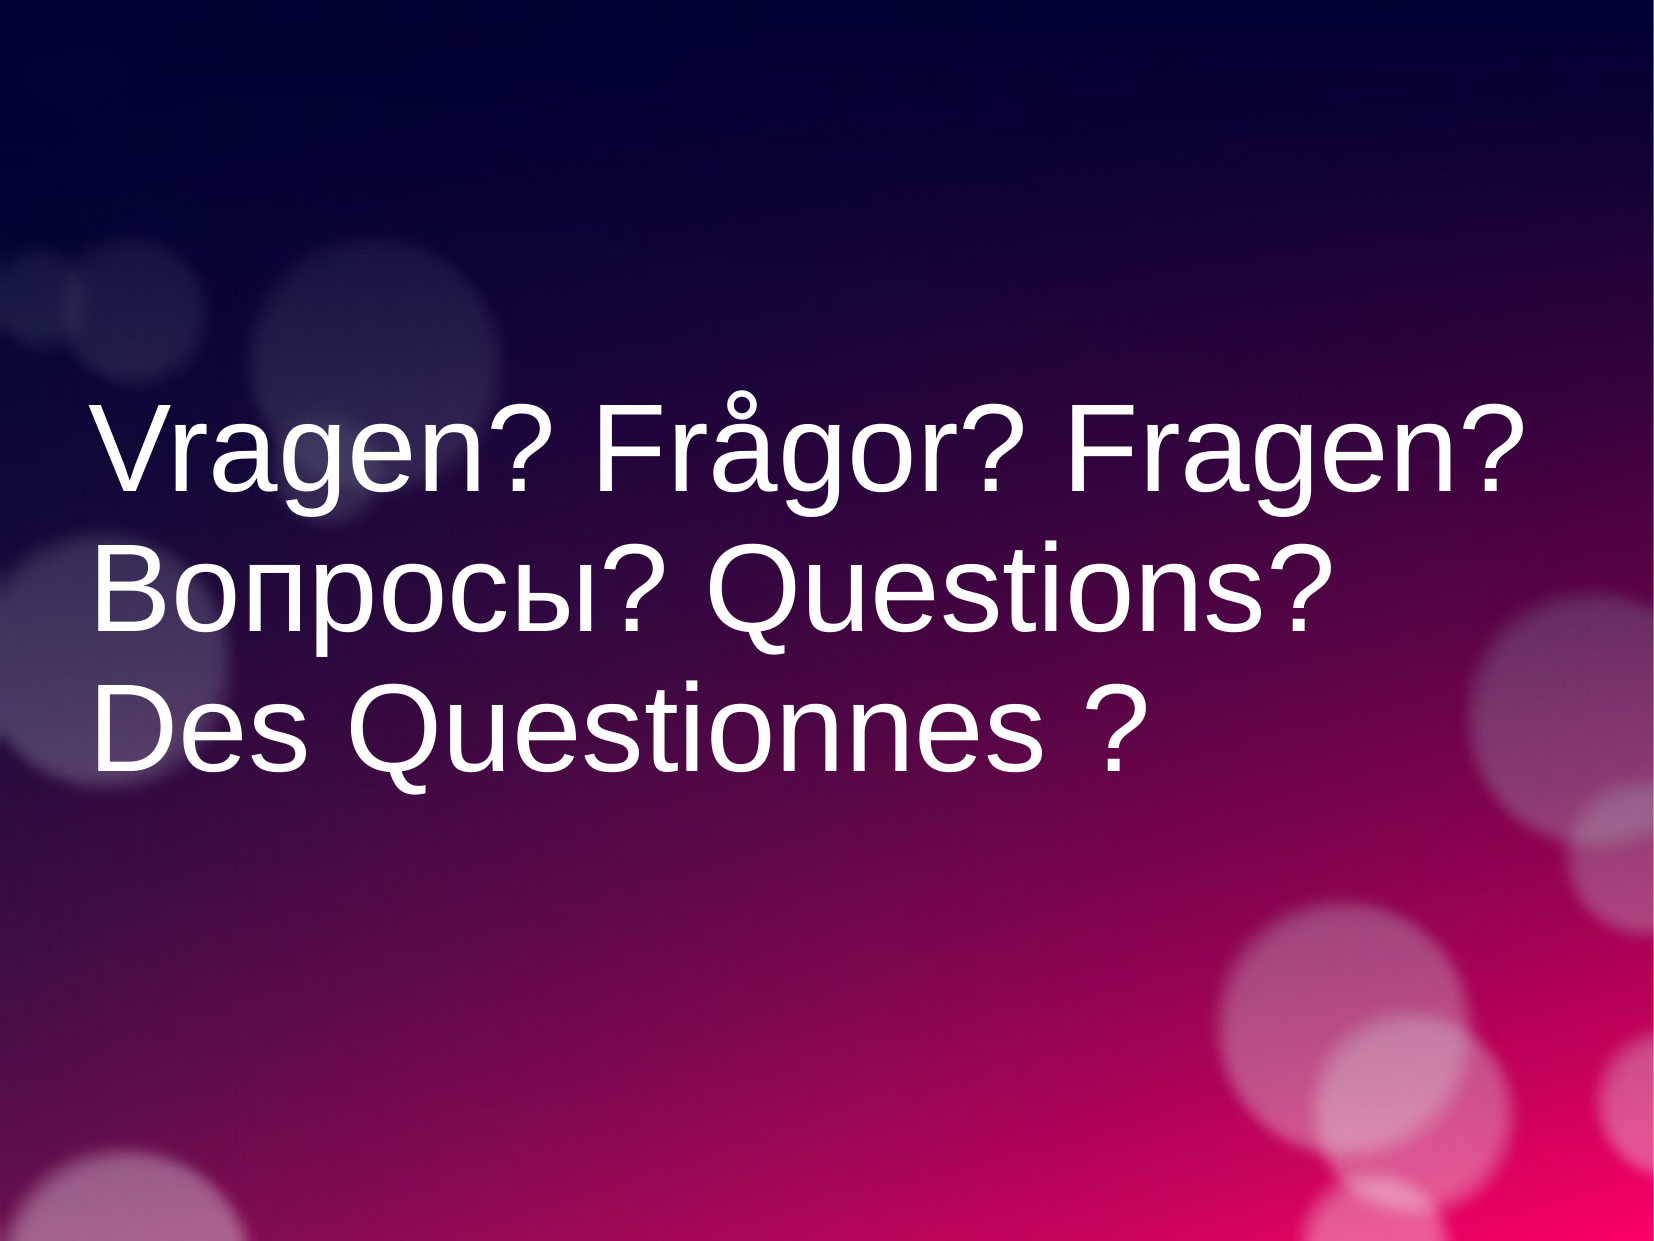

# Vragen? Frågor? Fragen? Вопросы? Questions? Des Questionnes ?